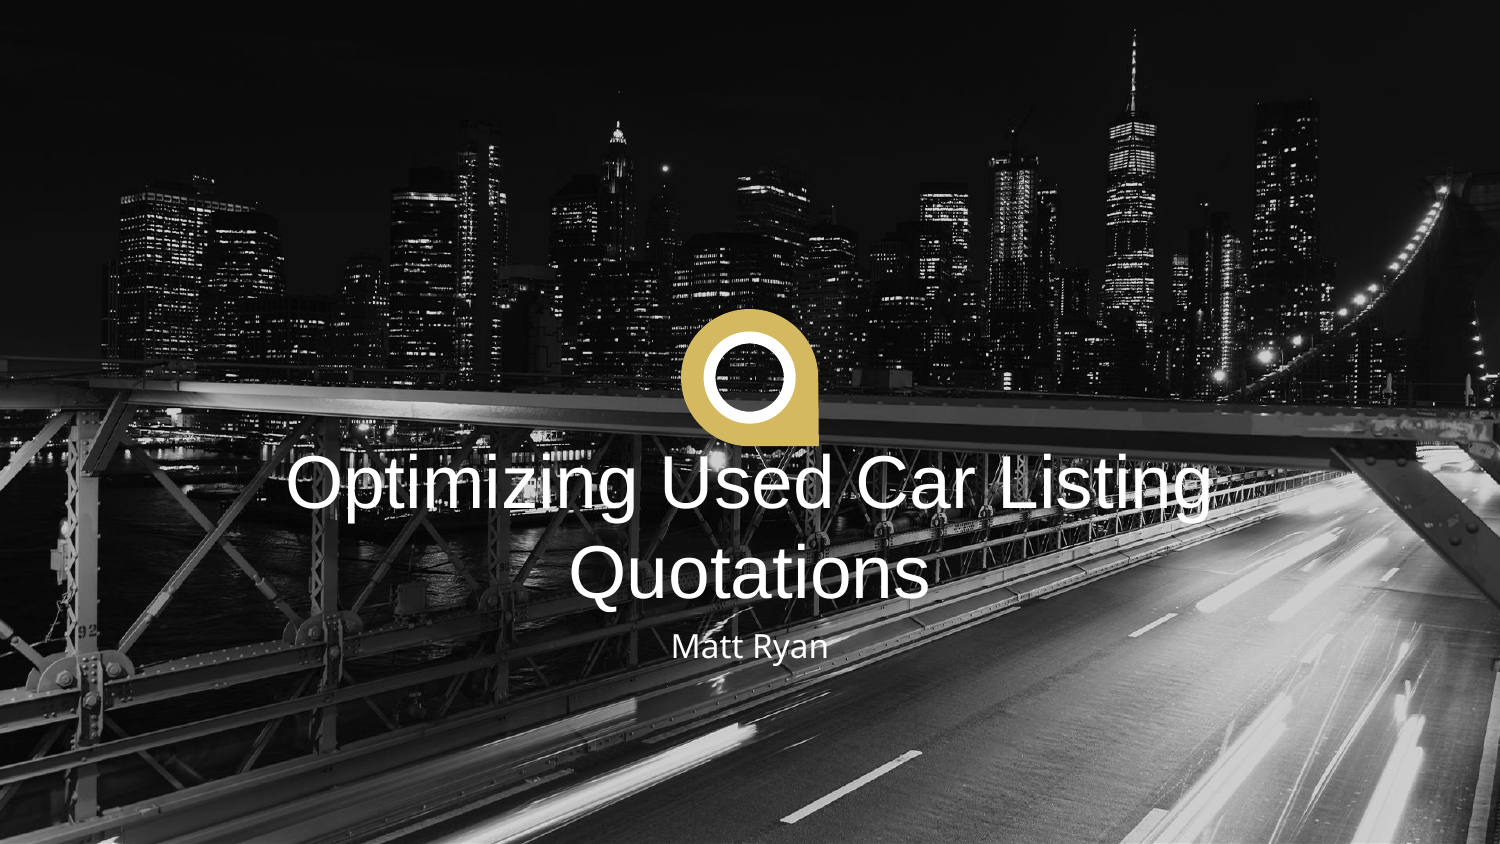

# Optimizing Used Car Listing Quotations
Matt Ryan